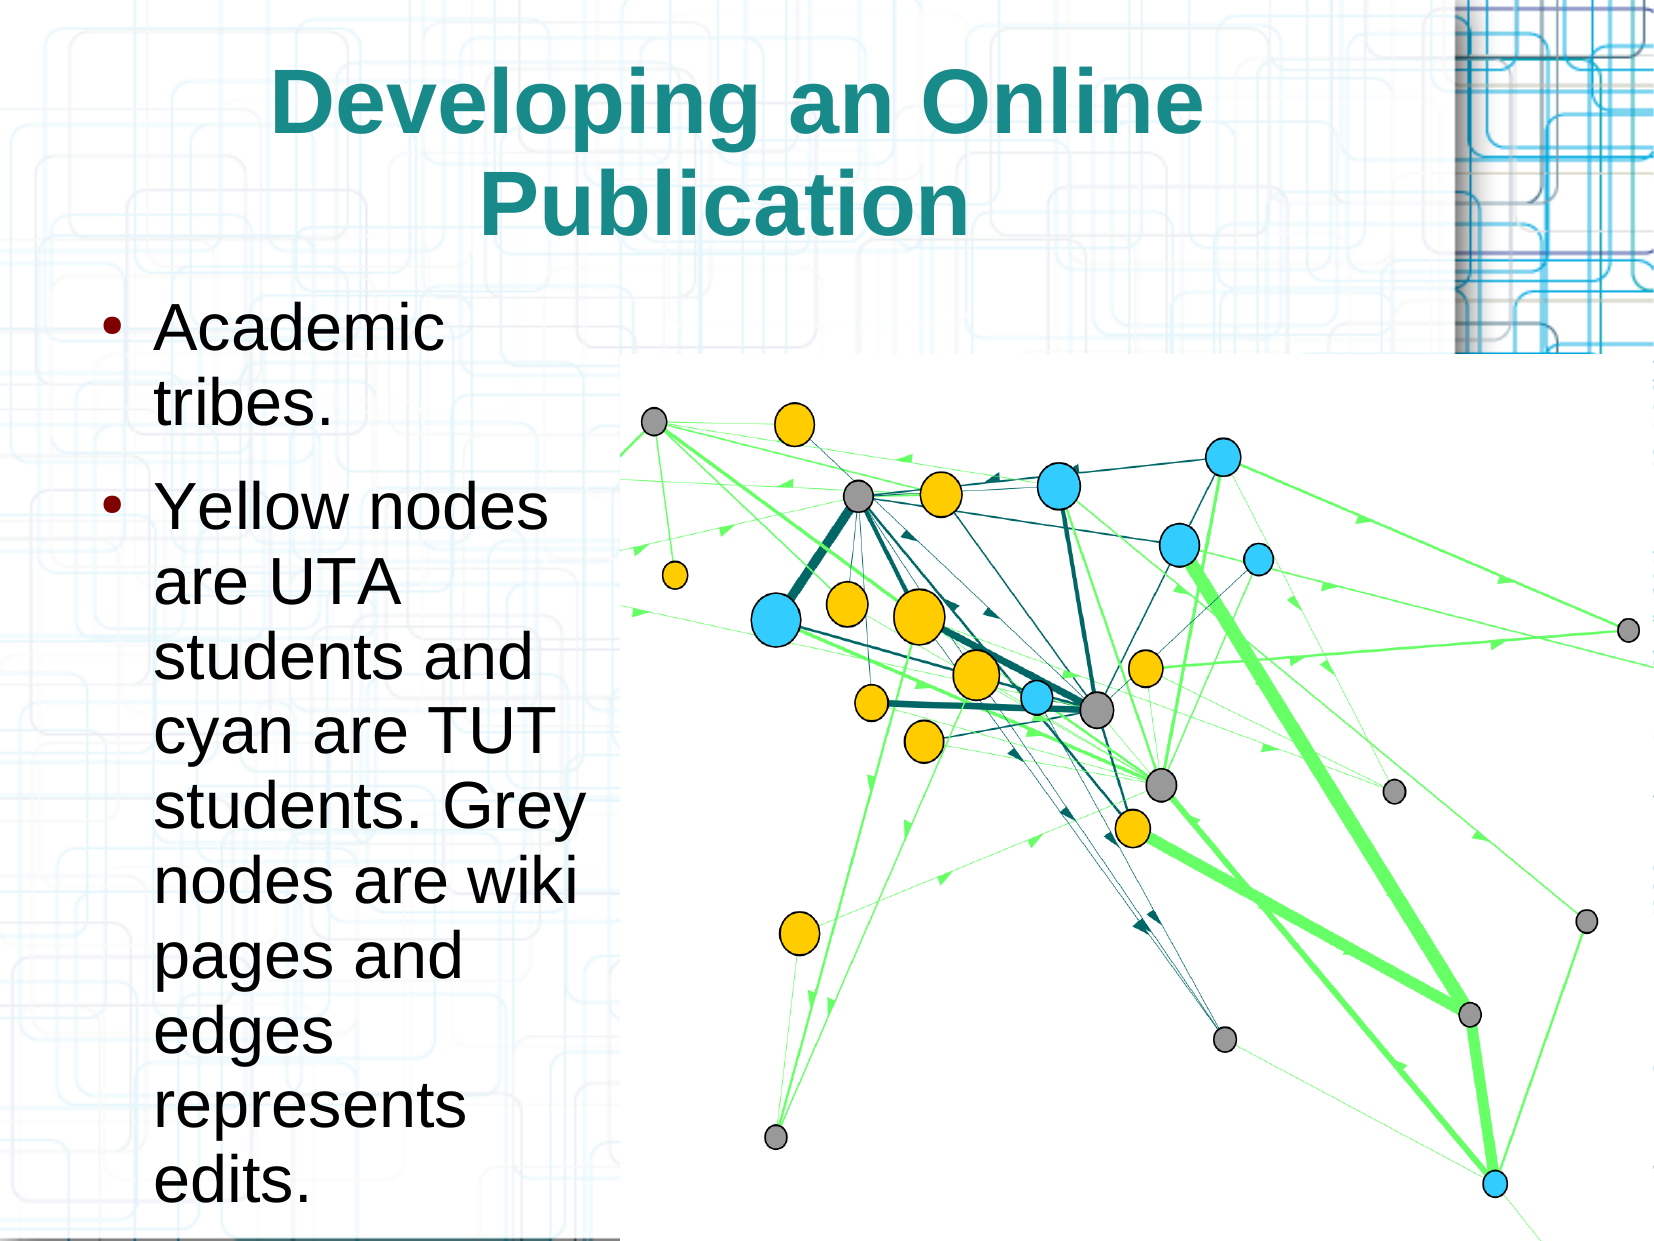

# Developing an Online Publication
Academic tribes.
Yellow nodes are UTA students and cyan are TUT students. Grey nodes are wiki pages and edges represents edits.